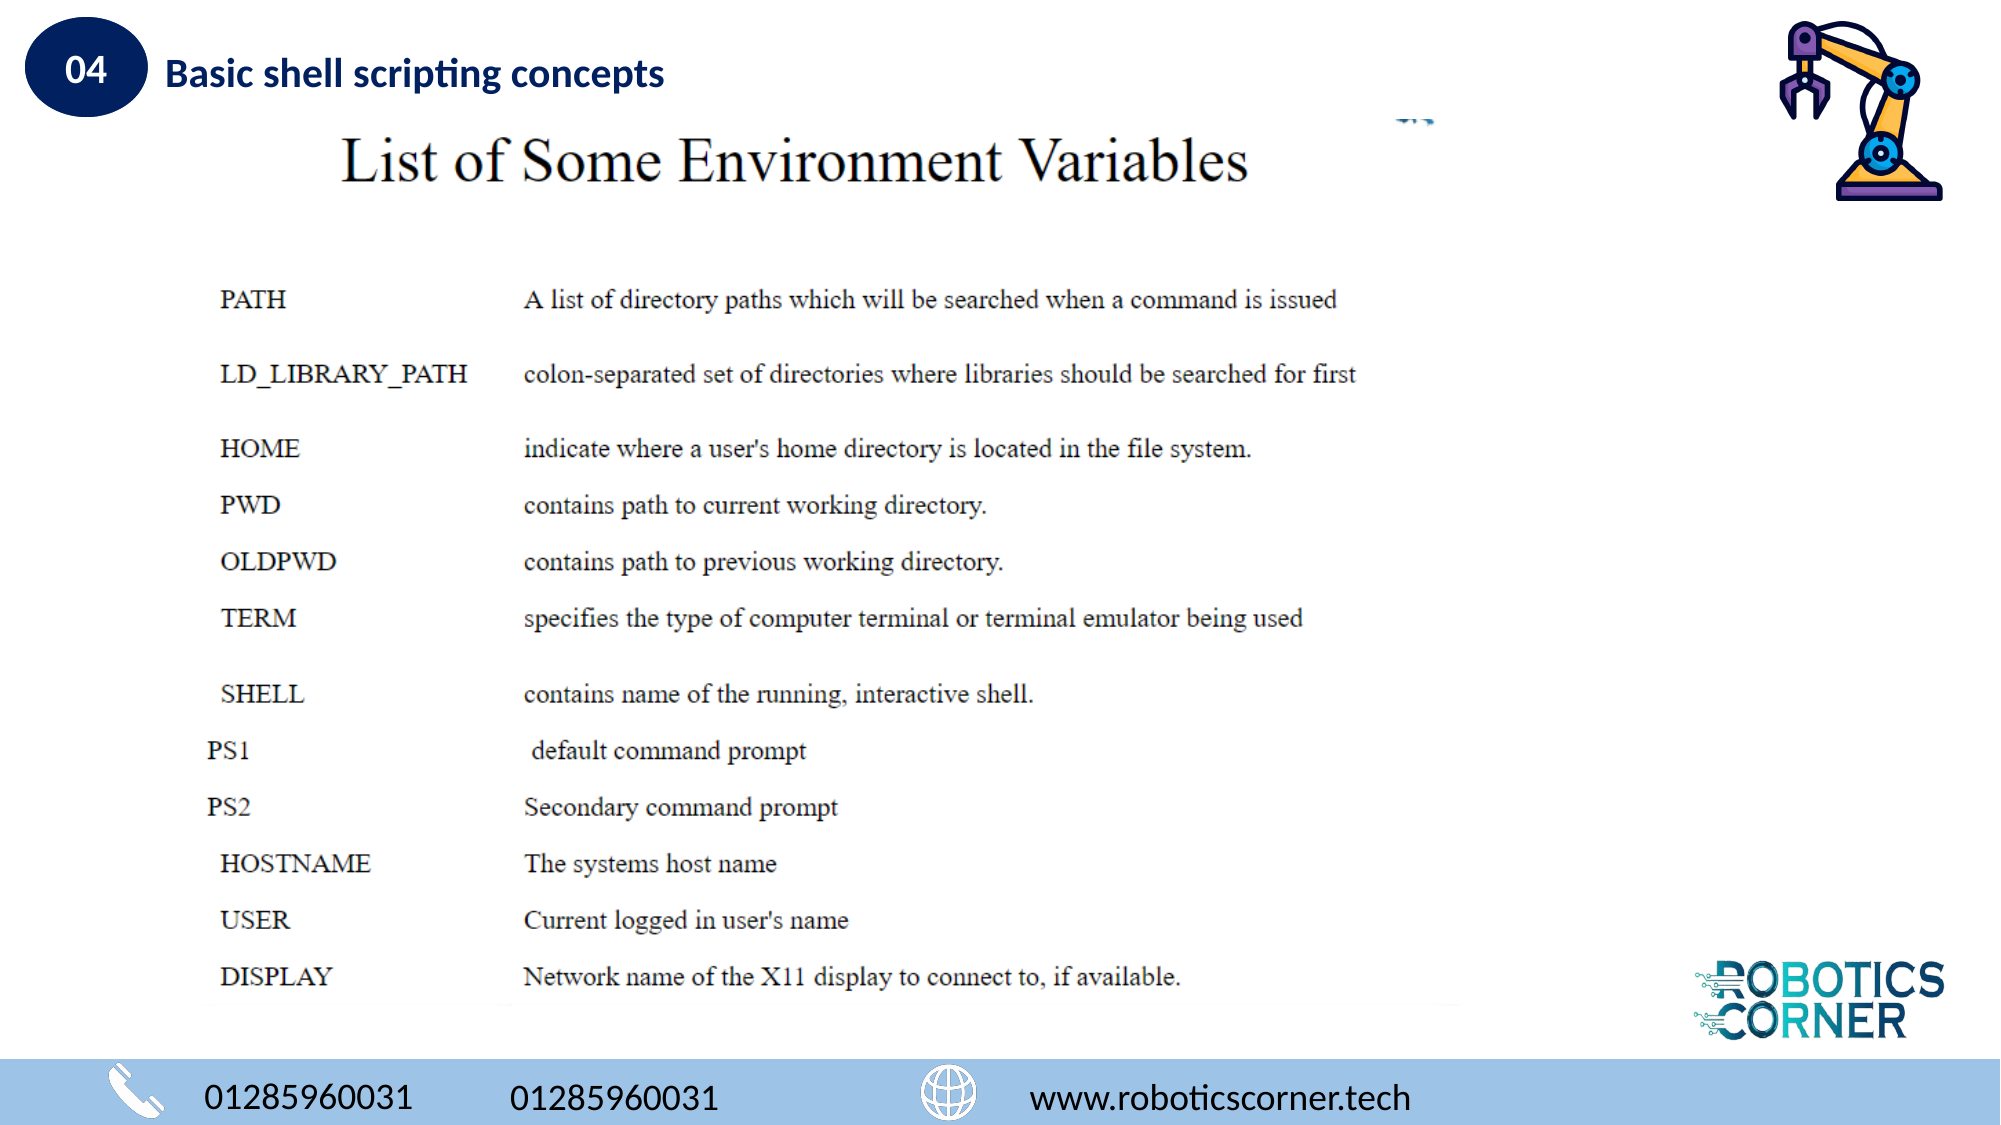

04
Basic shell scripting concepts
#
01285960031
01285960031
www.roboticscorner.tech